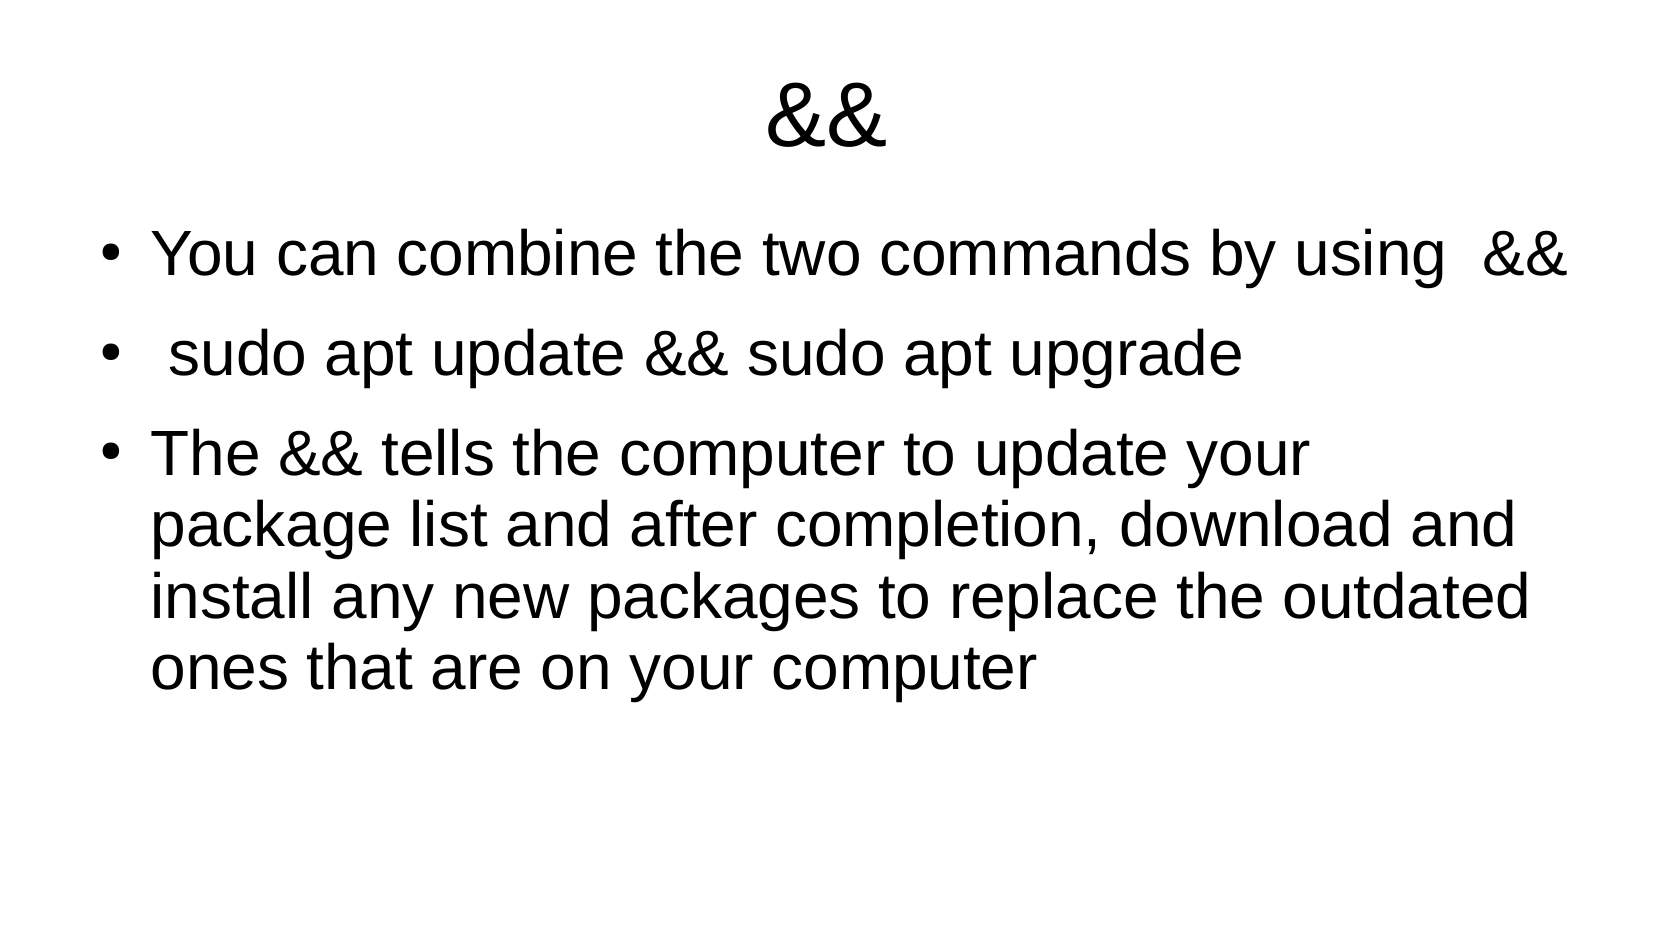

# &&
You can combine the two commands by using &&
 sudo apt update && sudo apt upgrade
The && tells the computer to update your package list and after completion, download and install any new packages to replace the outdated ones that are on your computer